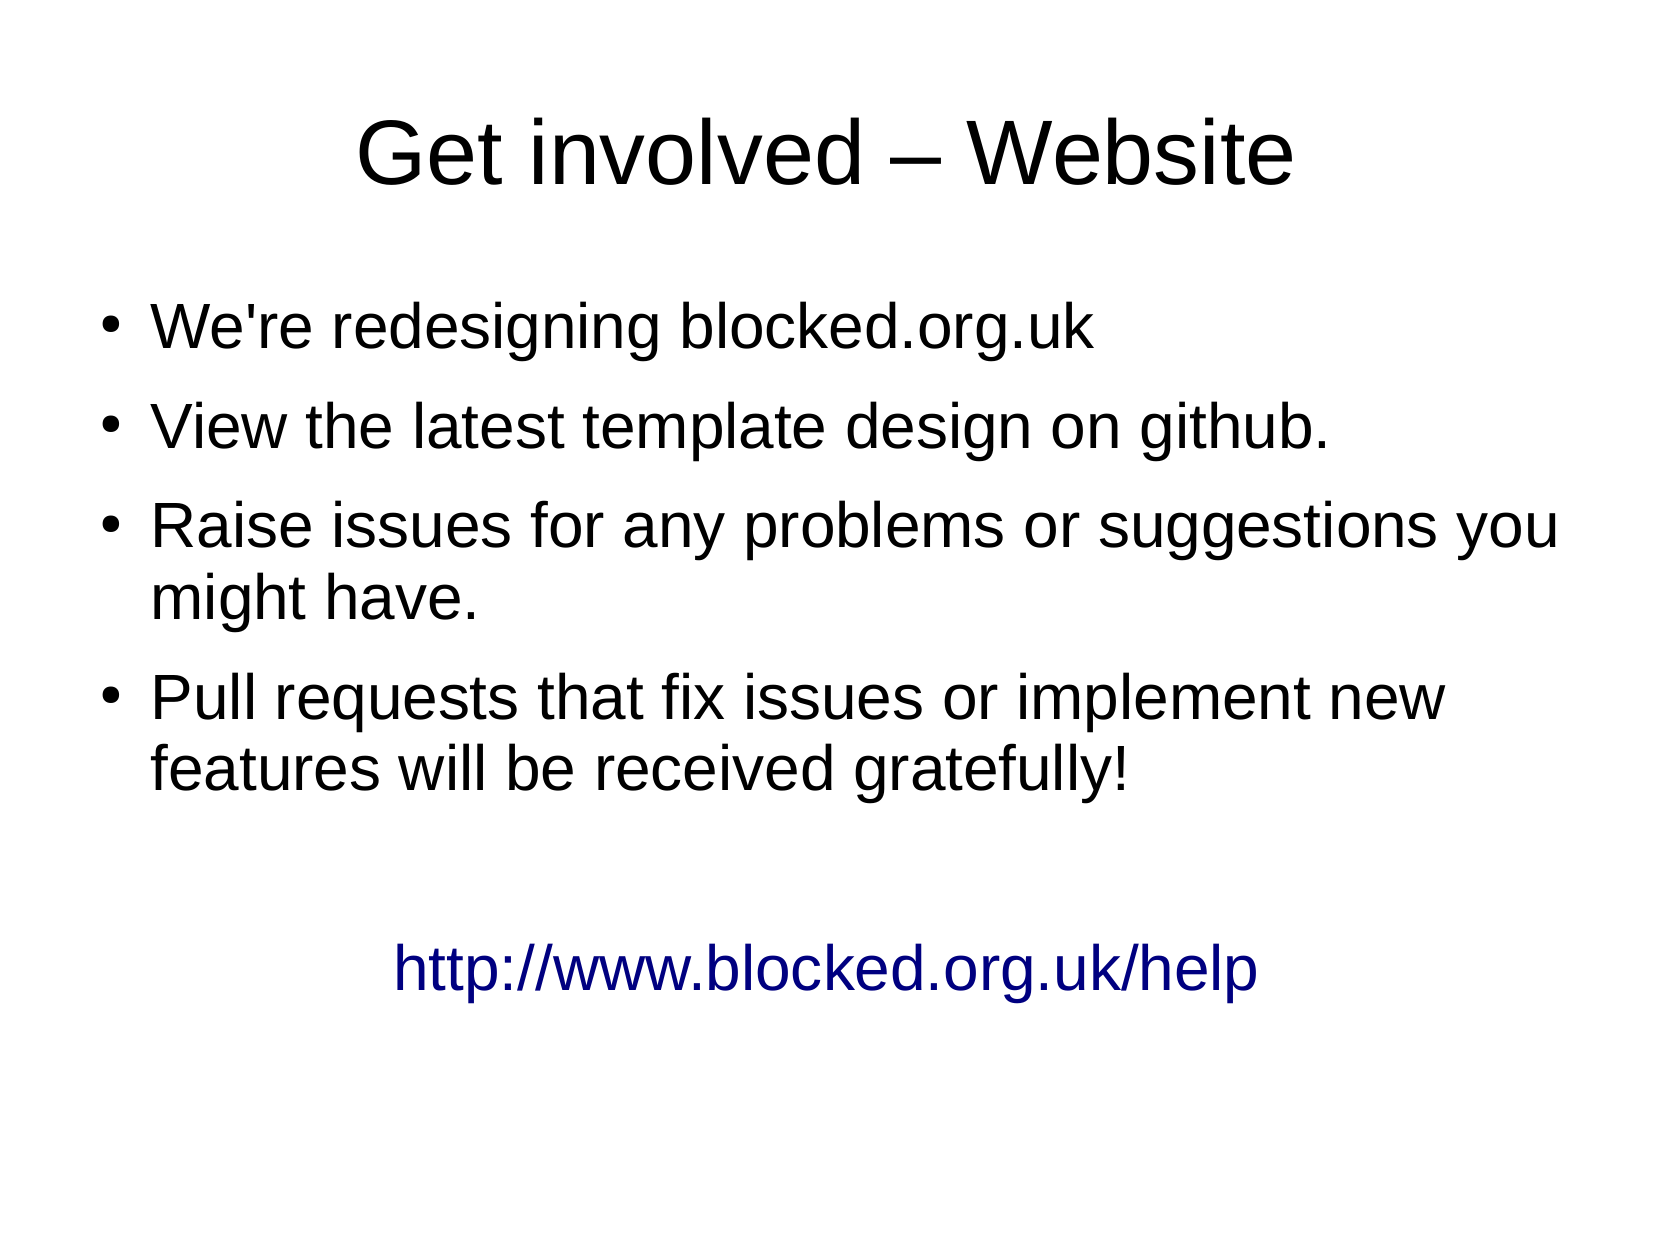

# Get involved – Website
We're redesigning blocked.org.uk
View the latest template design on github.
Raise issues for any problems or suggestions you might have.
Pull requests that fix issues or implement new features will be received gratefully!
http://www.blocked.org.uk/help